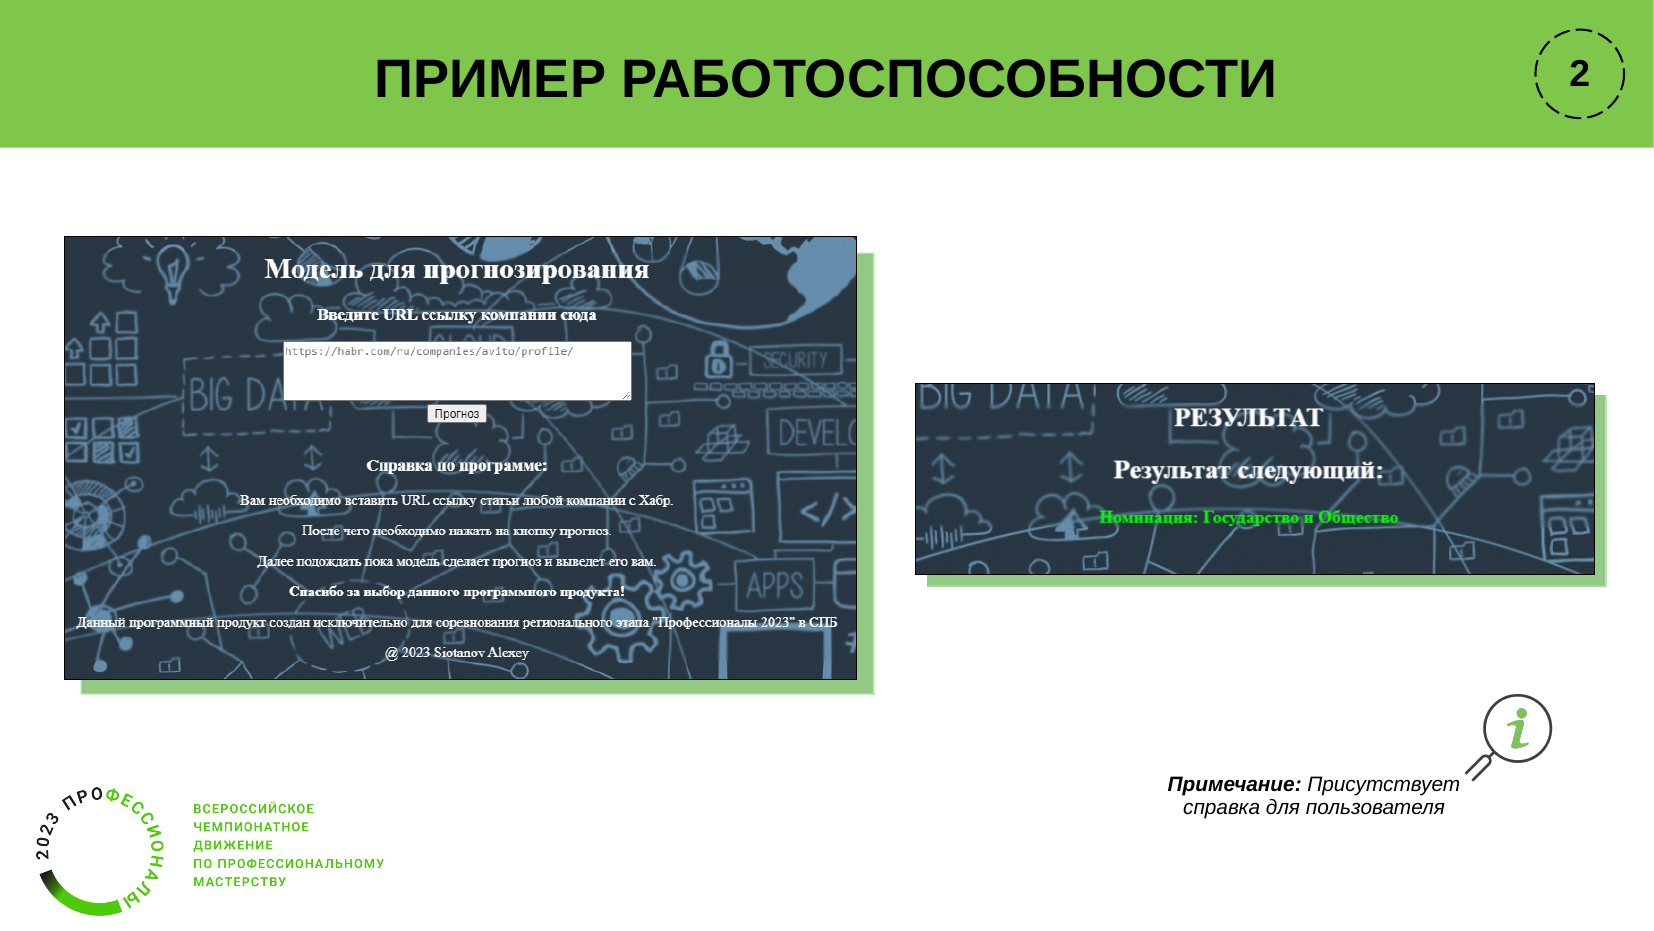

2
ПРИМЕР РАБОТОСПОСОБНОСТИ
Примечание: Присутствует справка для пользователя